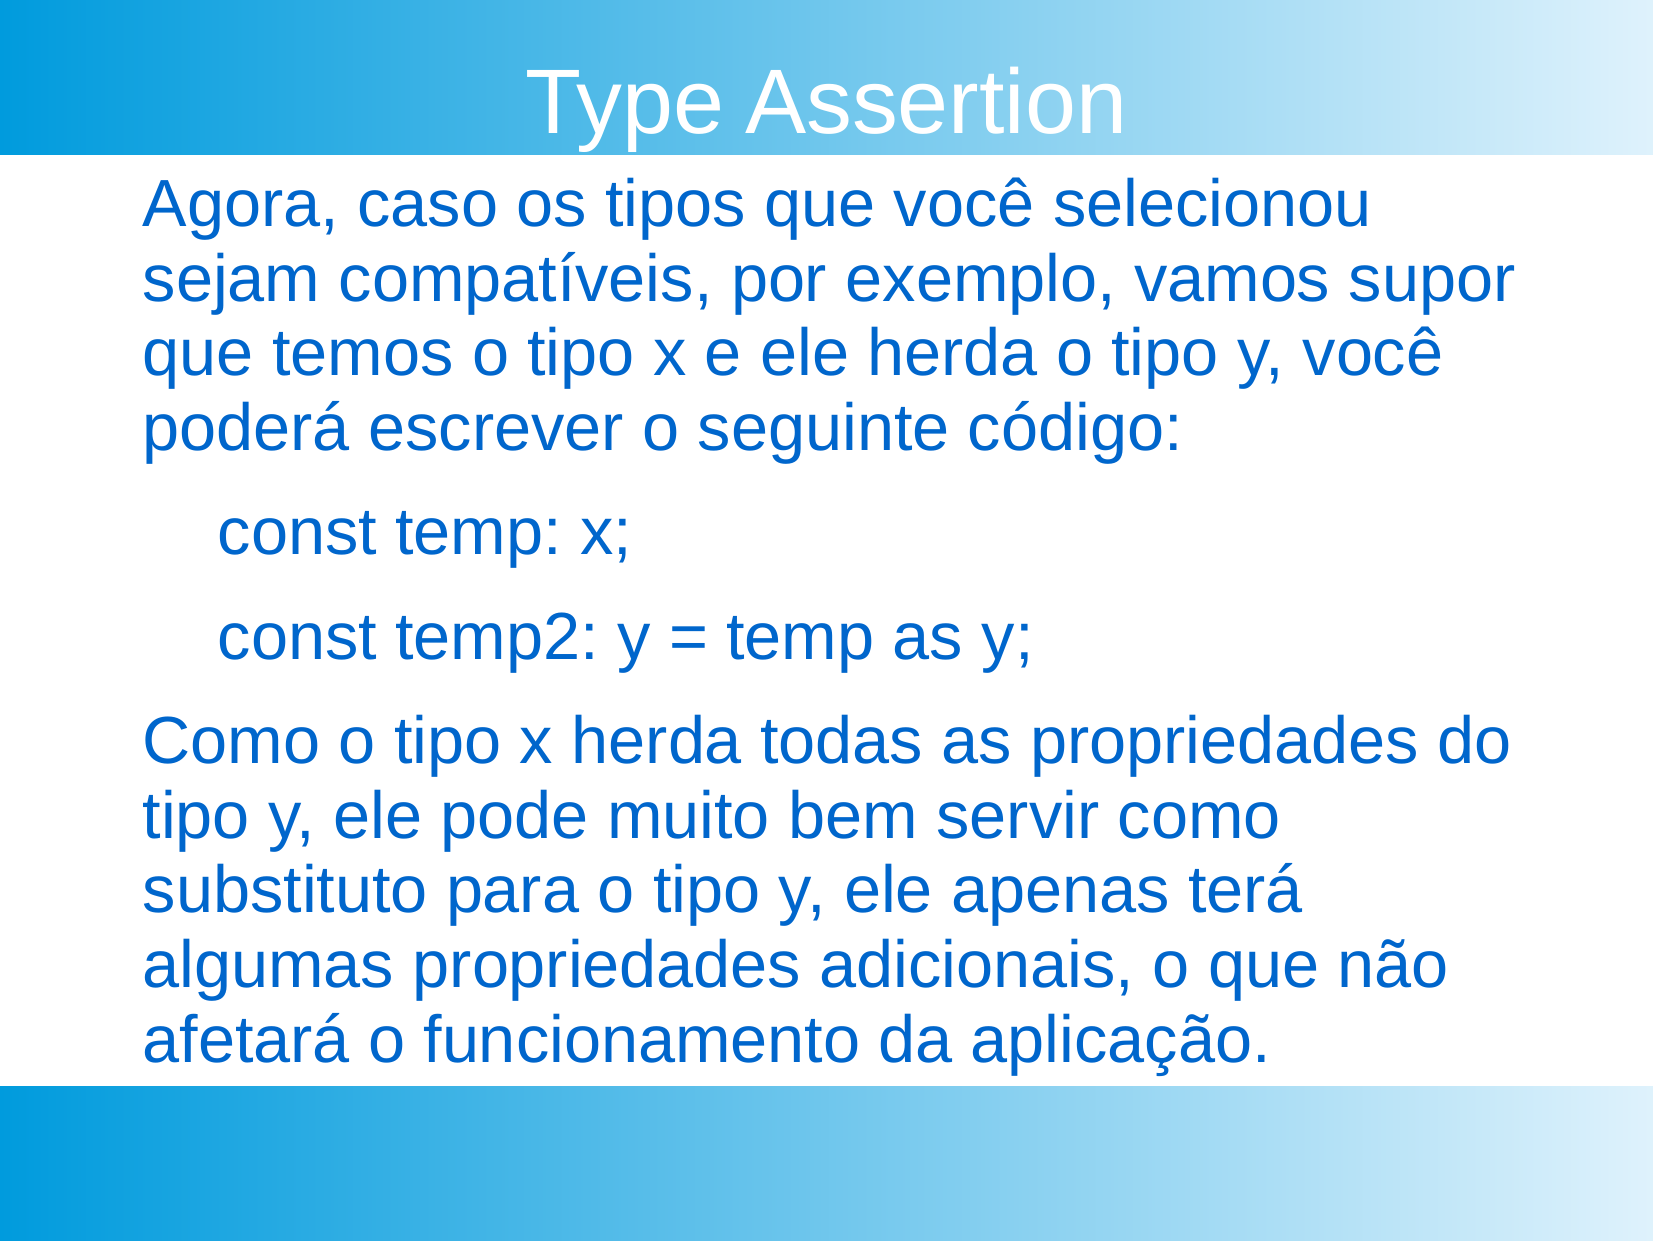

# Type Assertion
Agora, caso os tipos que você selecionou sejam compatíveis, por exemplo, vamos supor que temos o tipo x e ele herda o tipo y, você poderá escrever o seguinte código:
 	const temp: x;
 	const temp2: y = temp as y;
Como o tipo x herda todas as propriedades do tipo y, ele pode muito bem servir como substituto para o tipo y, ele apenas terá algumas propriedades adicionais, o que não afetará o funcionamento da aplicação.